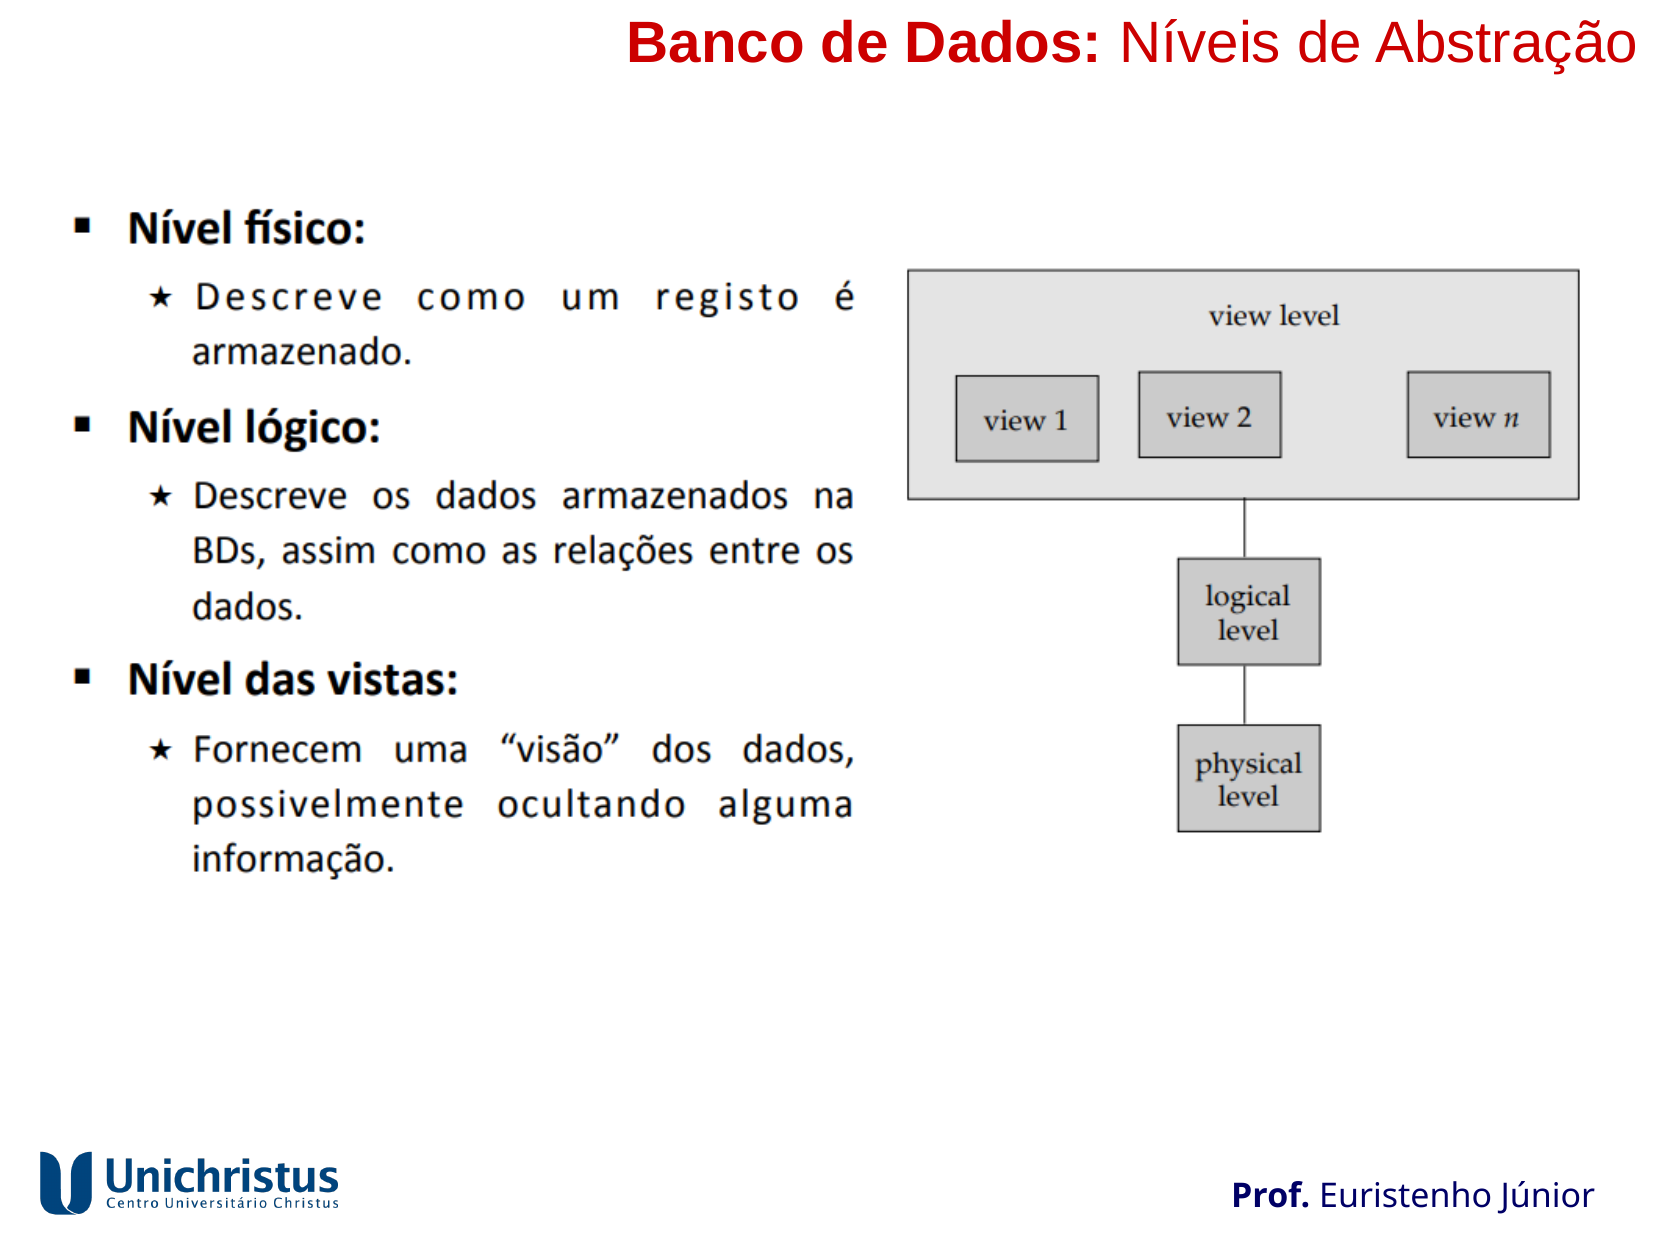

Banco de Dados: Níveis de Abstração
Prof. Euristenho Júnior